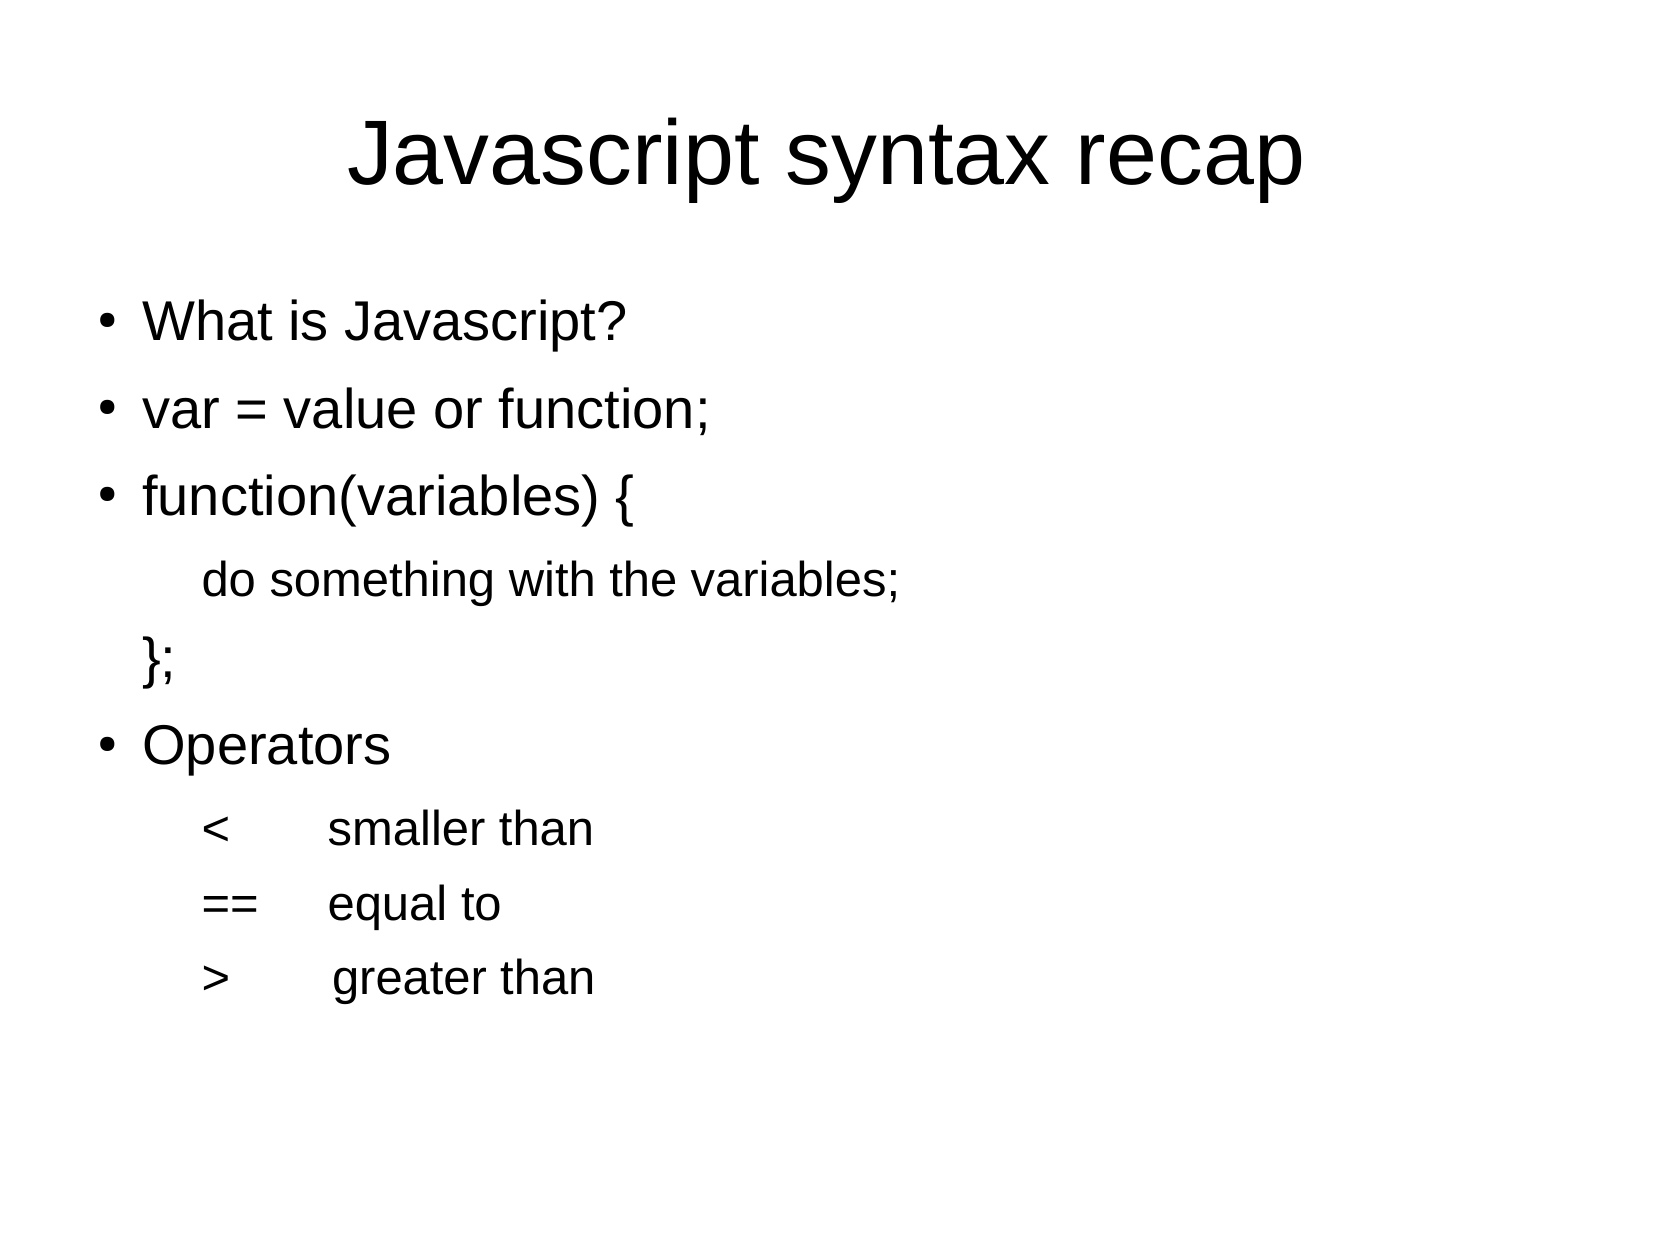

# Javascript syntax recap
What is Javascript?
var = value or function;
function(variables) {
do something with the variables;
};
Operators
< 				 	smaller than
== 	equal to
> 		 greater than